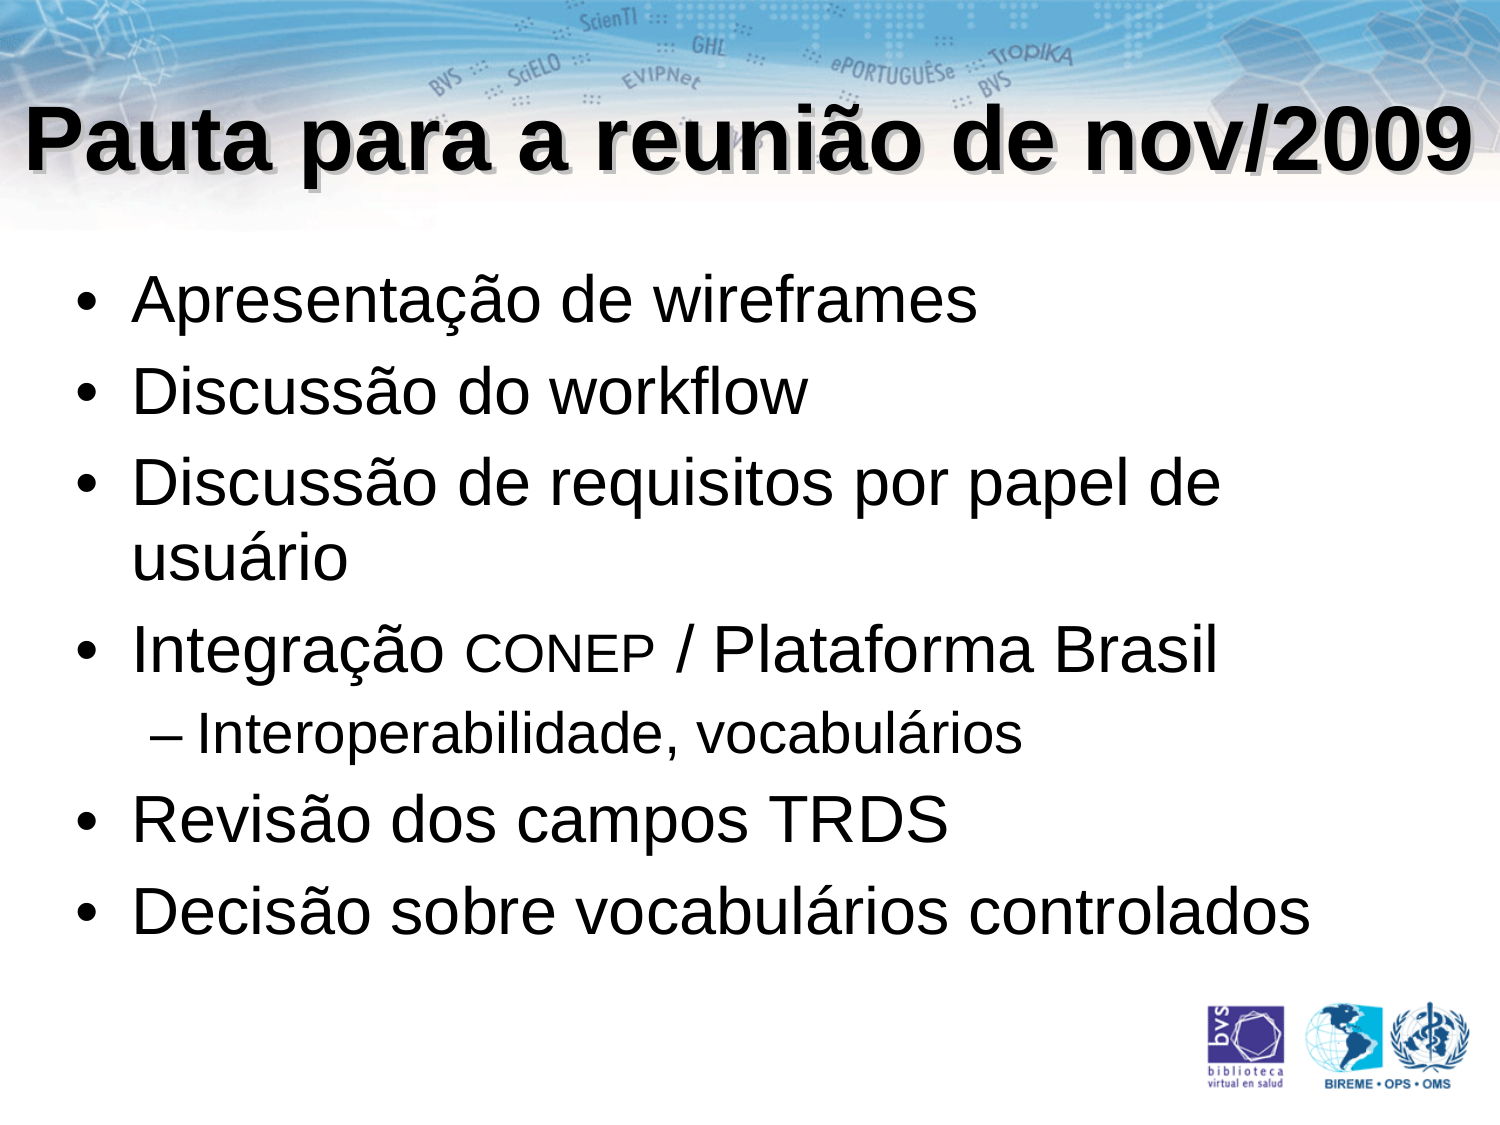

# Pauta para a reunião de nov/2009
Apresentação de wireframes
Discussão do workflow
Discussão de requisitos por papel de usuário
Integração CONEP / Plataforma Brasil
Interoperabilidade, vocabulários
Revisão dos campos TRDS
Decisão sobre vocabulários controlados